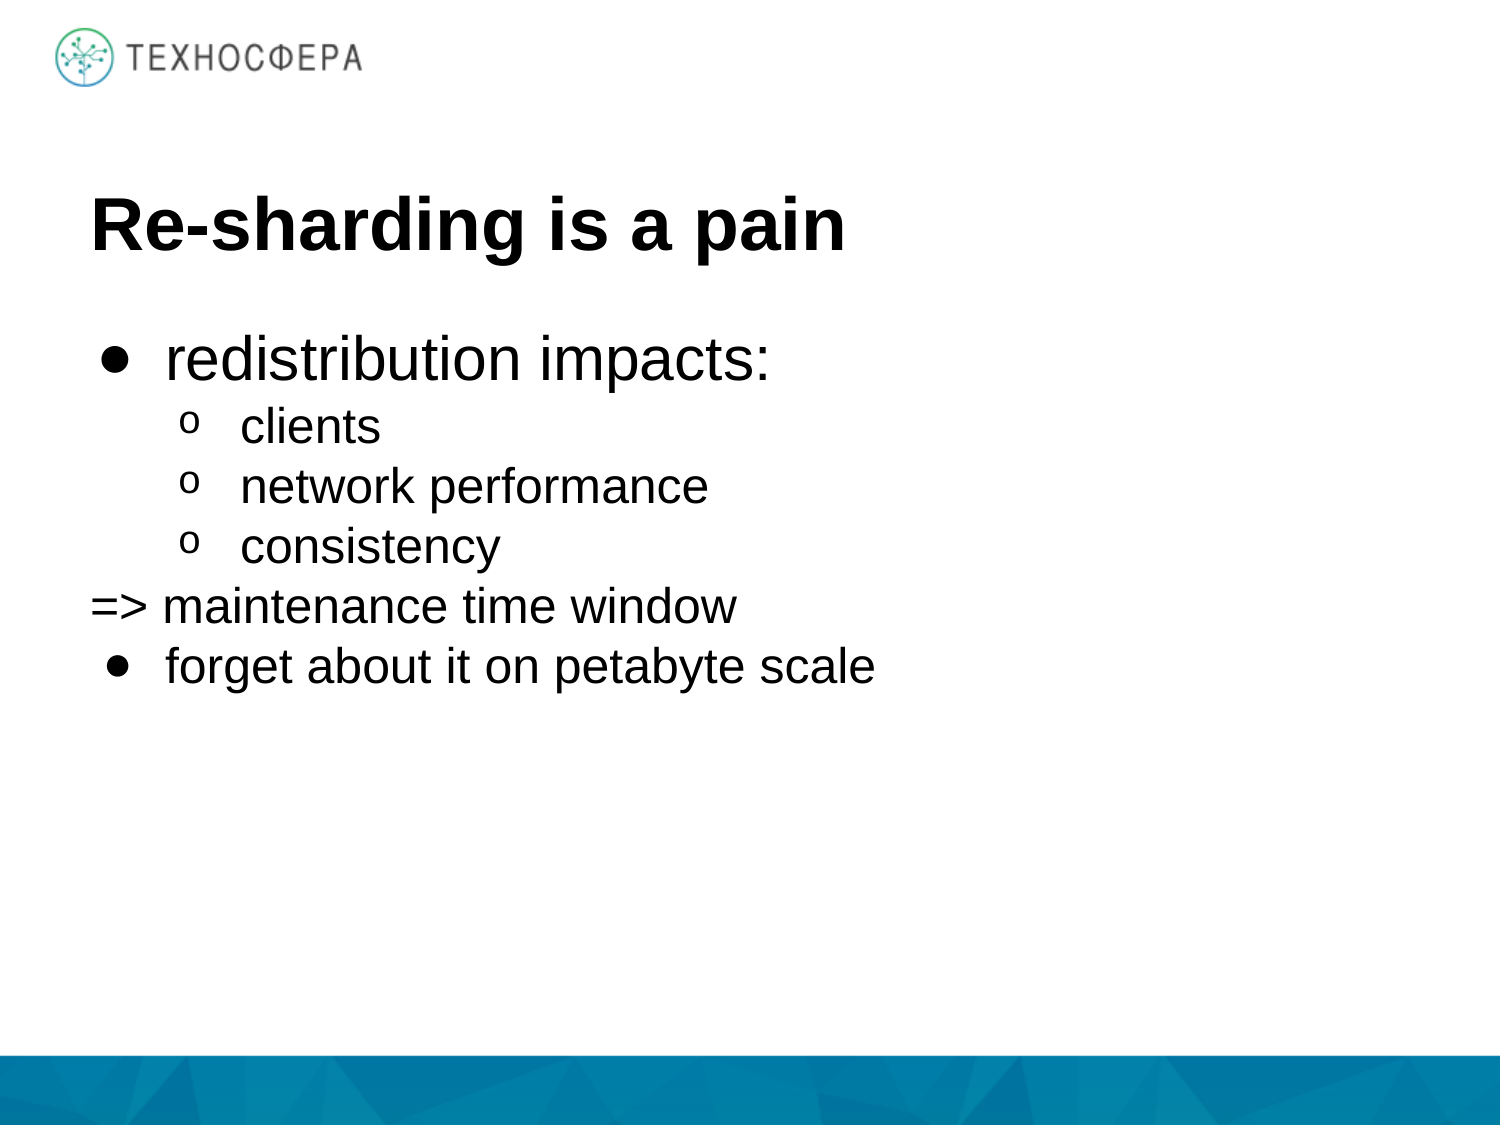

# Re-sharding is a pain
redistribution impacts:
clients
network performance
consistency
=> maintenance time window
forget about it on petabyte scale